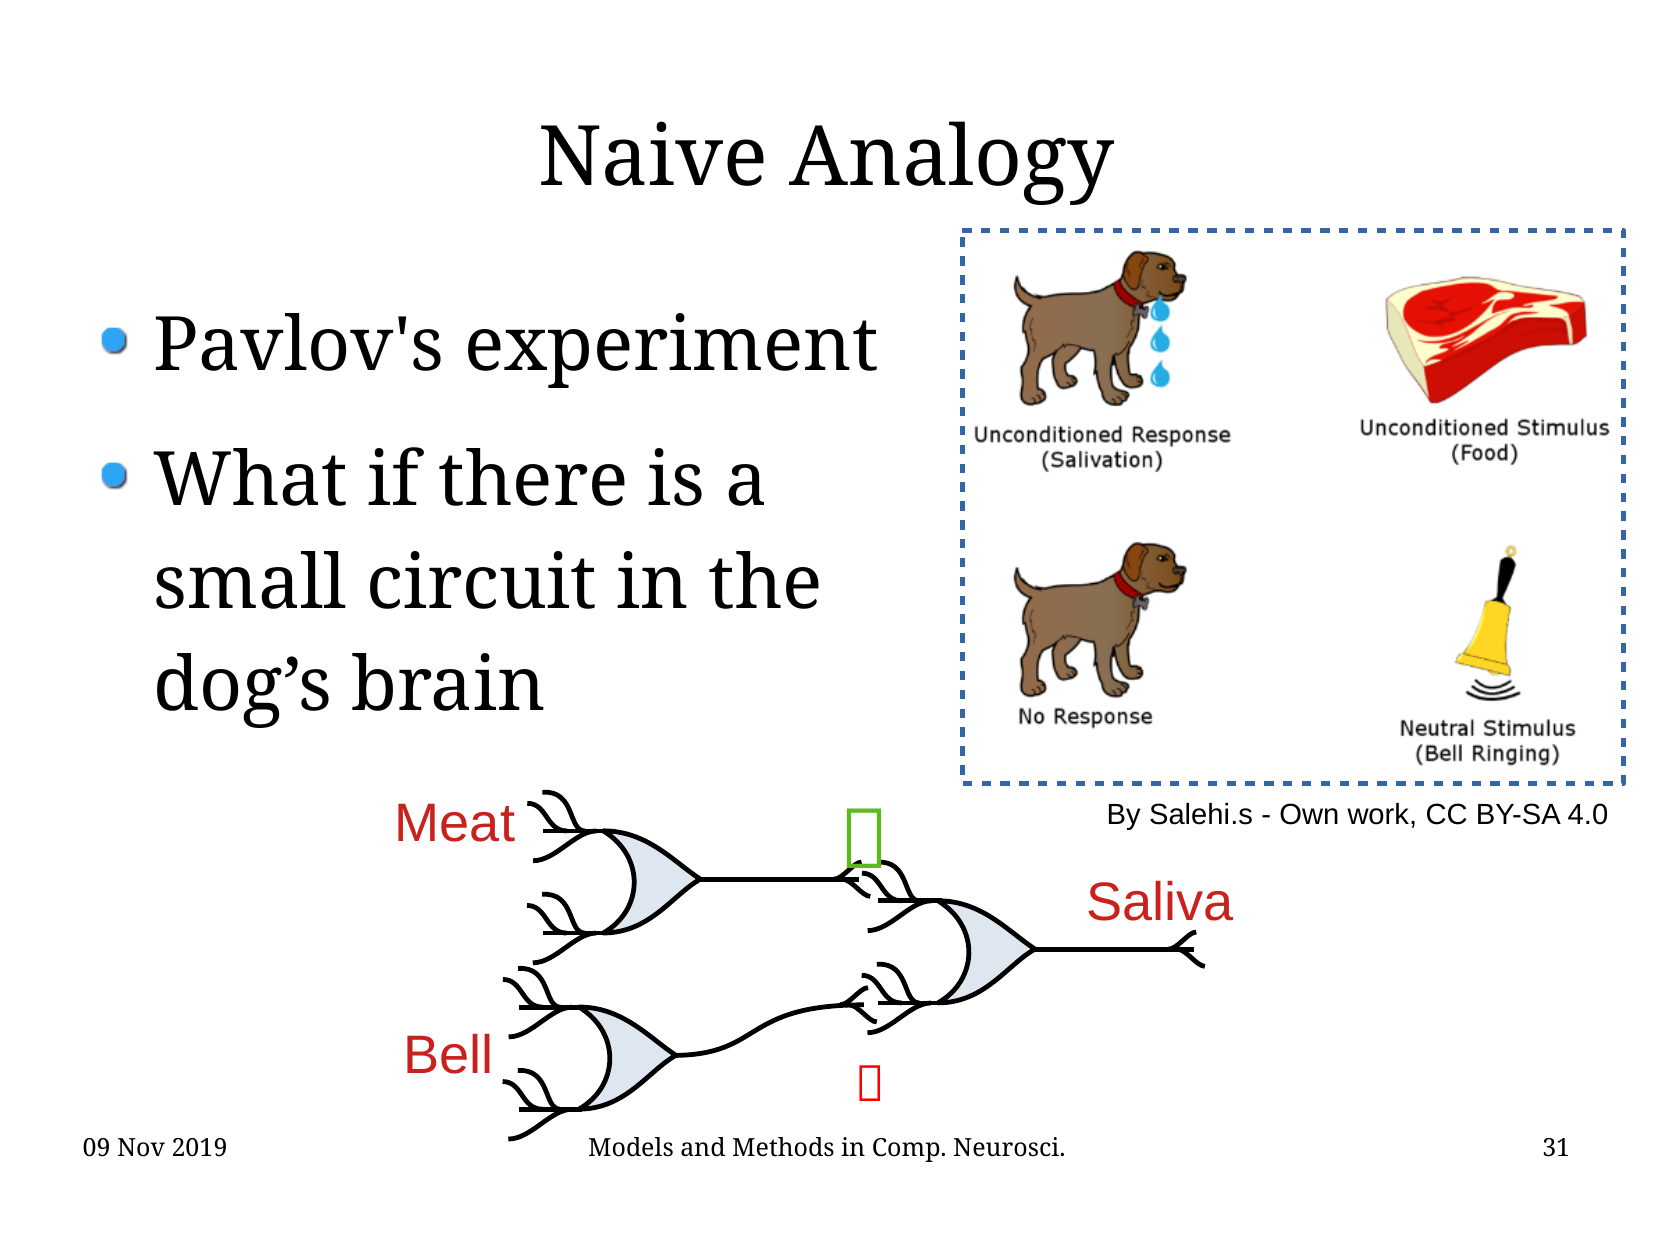

# Naive Analogy
Pavlov's experiment
What if there is a small circuit in the dog’s brain

Meat
Saliva
Bell

By Salehi.s - Own work, CC BY-SA 4.0
09 Nov 2019
Models and Methods in Comp. Neurosci.
31